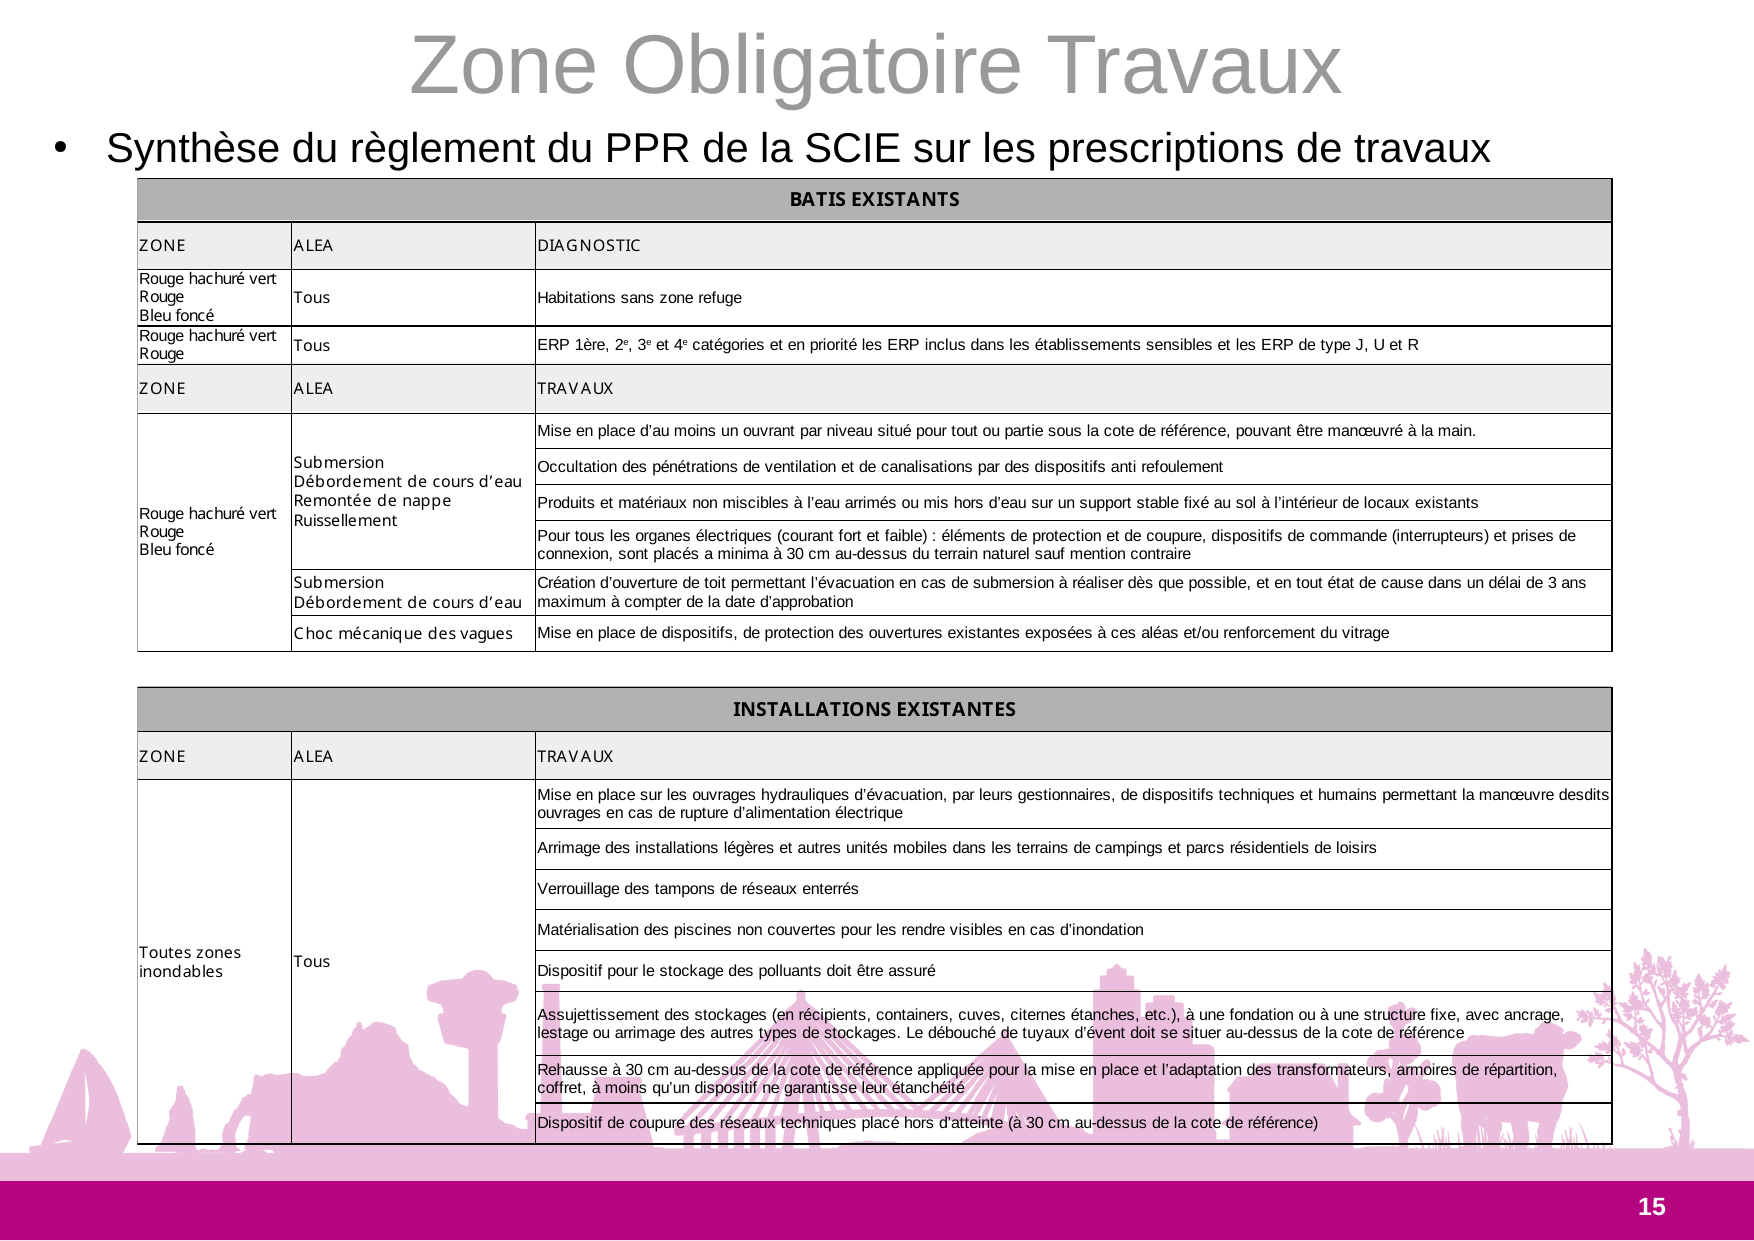

# Zone Obligatoire Travaux
Synthèse du règlement du PPR de la SCIE sur les prescriptions de travaux
15